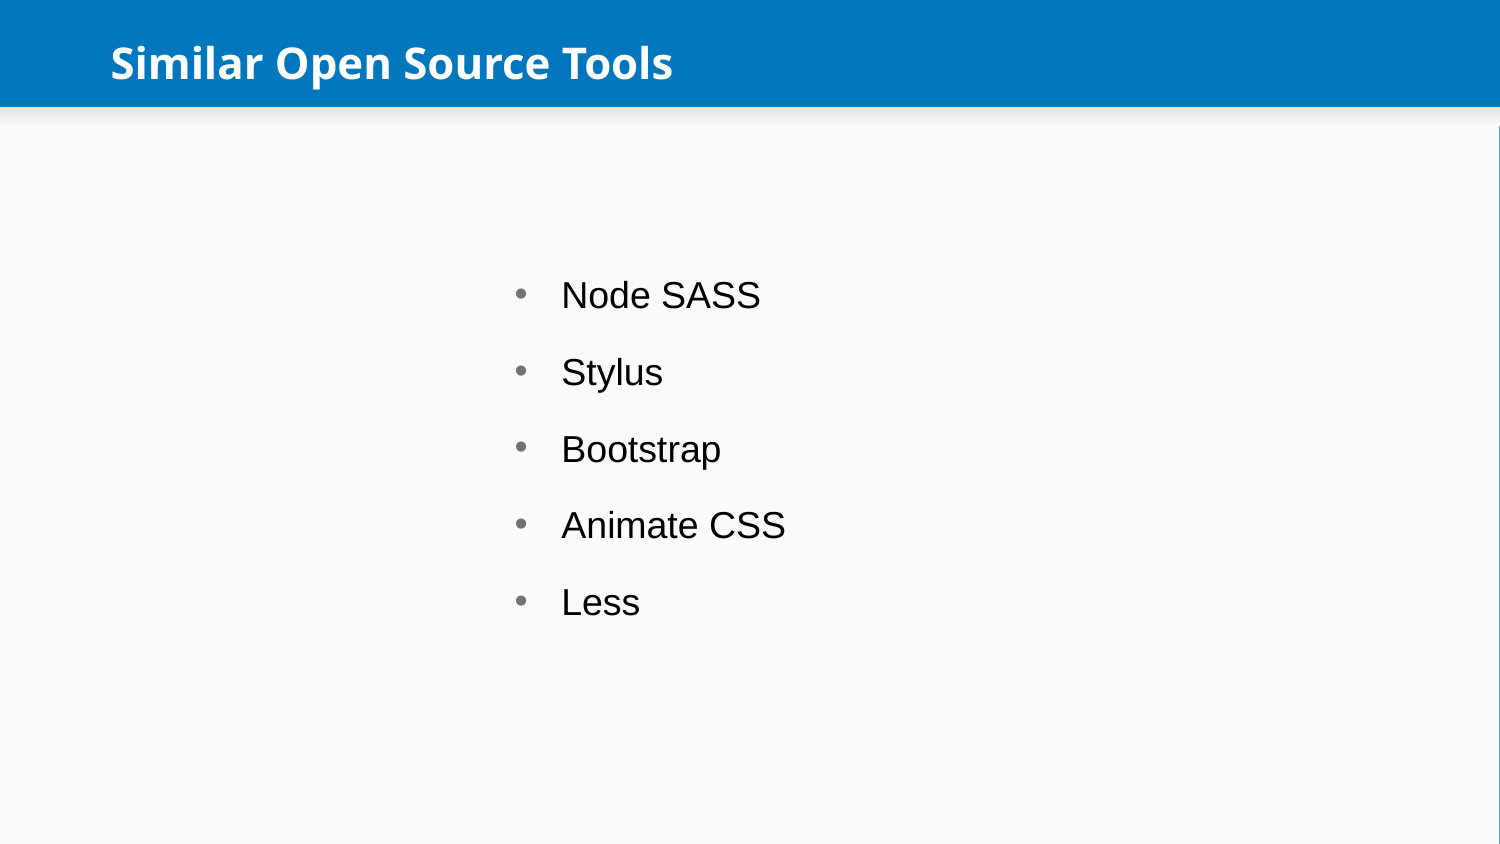

Similar Open Source Tools
Node SASS
Stylus
Bootstrap
Animate CSS
Less